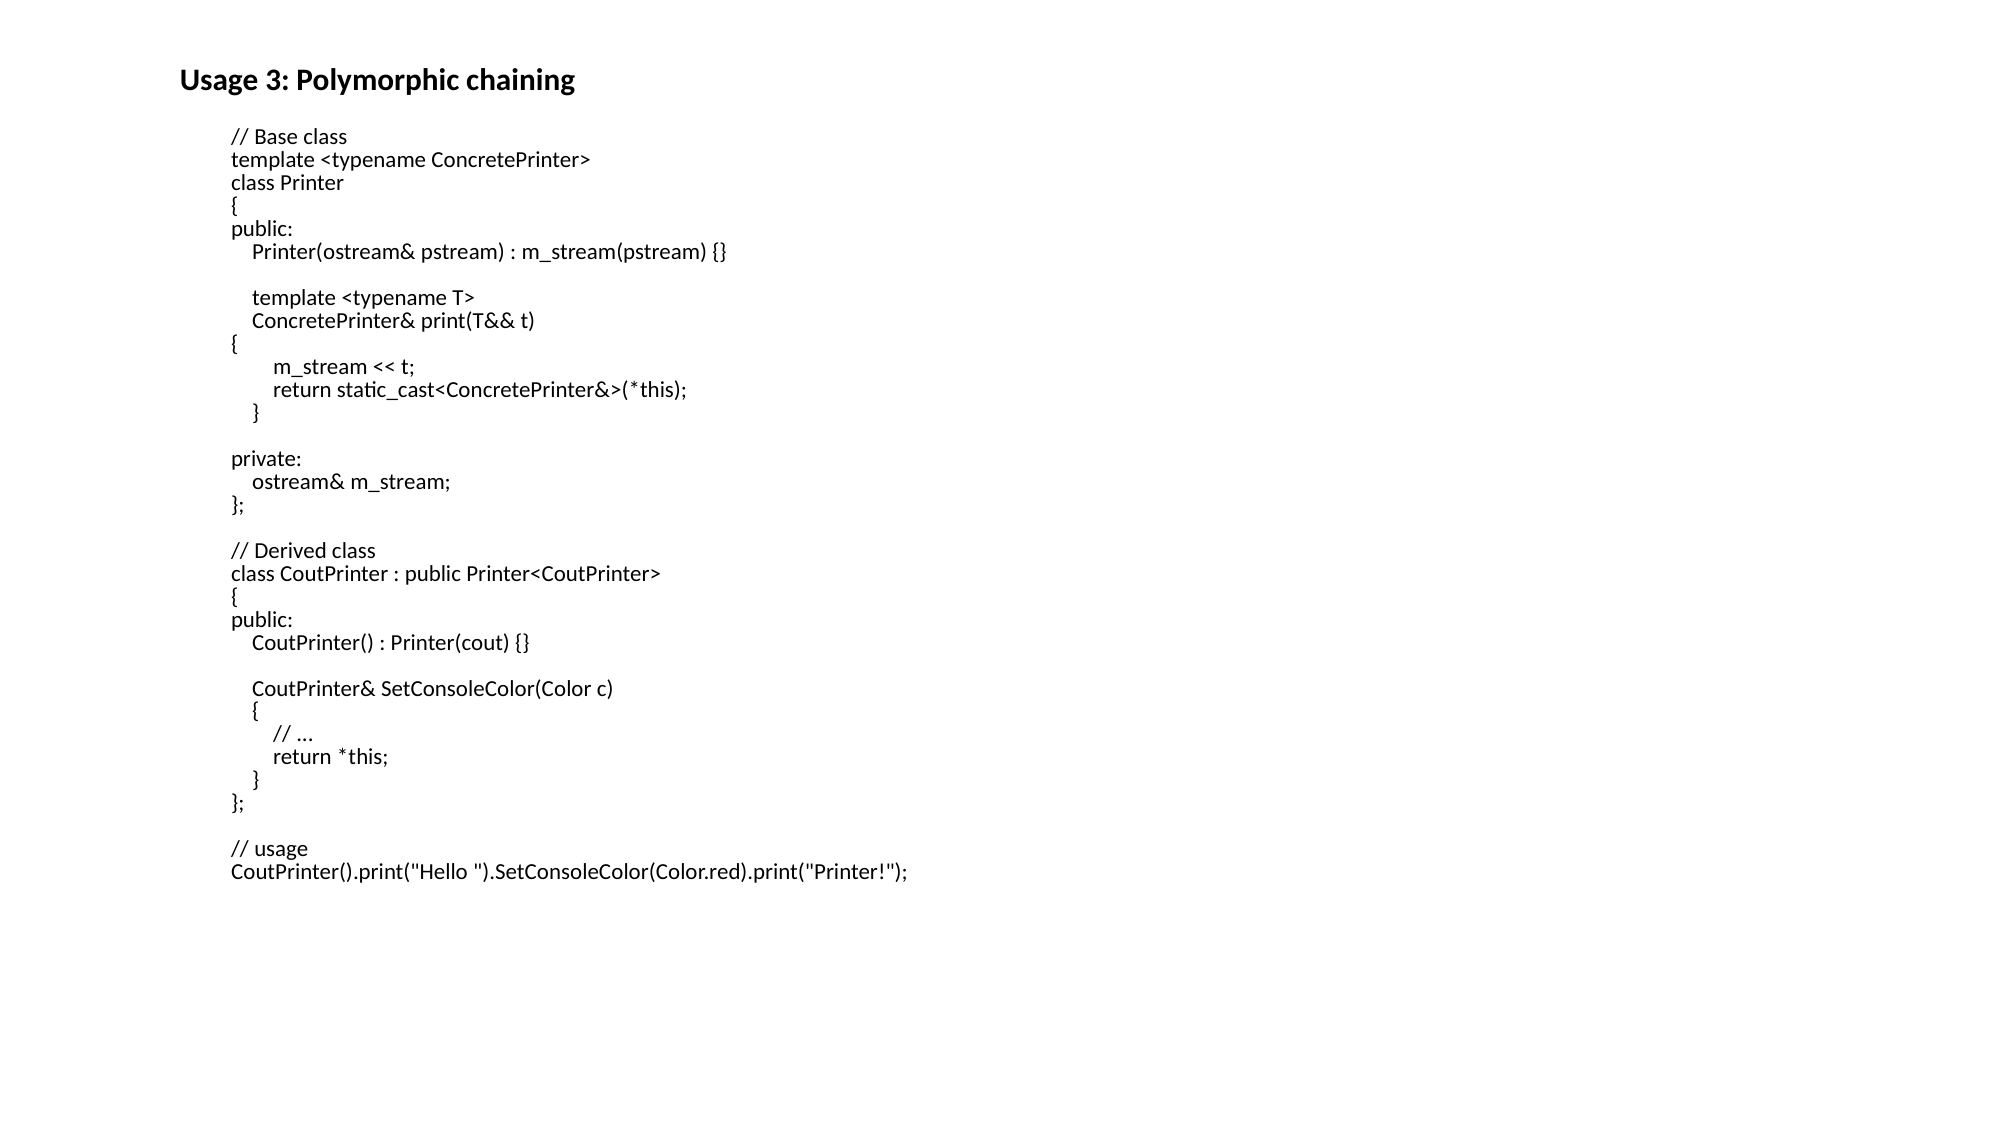

Usage 3: Polymorphic chaining
// Base class
template <typename ConcretePrinter>
class Printer
{
public:
 Printer(ostream& pstream) : m_stream(pstream) {}
 template <typename T>
 ConcretePrinter& print(T&& t)
{
 m_stream << t;
 return static_cast<ConcretePrinter&>(*this);
 }
private:
 ostream& m_stream;
};
// Derived class
class CoutPrinter : public Printer<CoutPrinter>
{
public:
 CoutPrinter() : Printer(cout) {}
 CoutPrinter& SetConsoleColor(Color c)
 {
 // ...
 return *this;
 }
};
// usage
CoutPrinter().print("Hello ").SetConsoleColor(Color.red).print("Printer!");